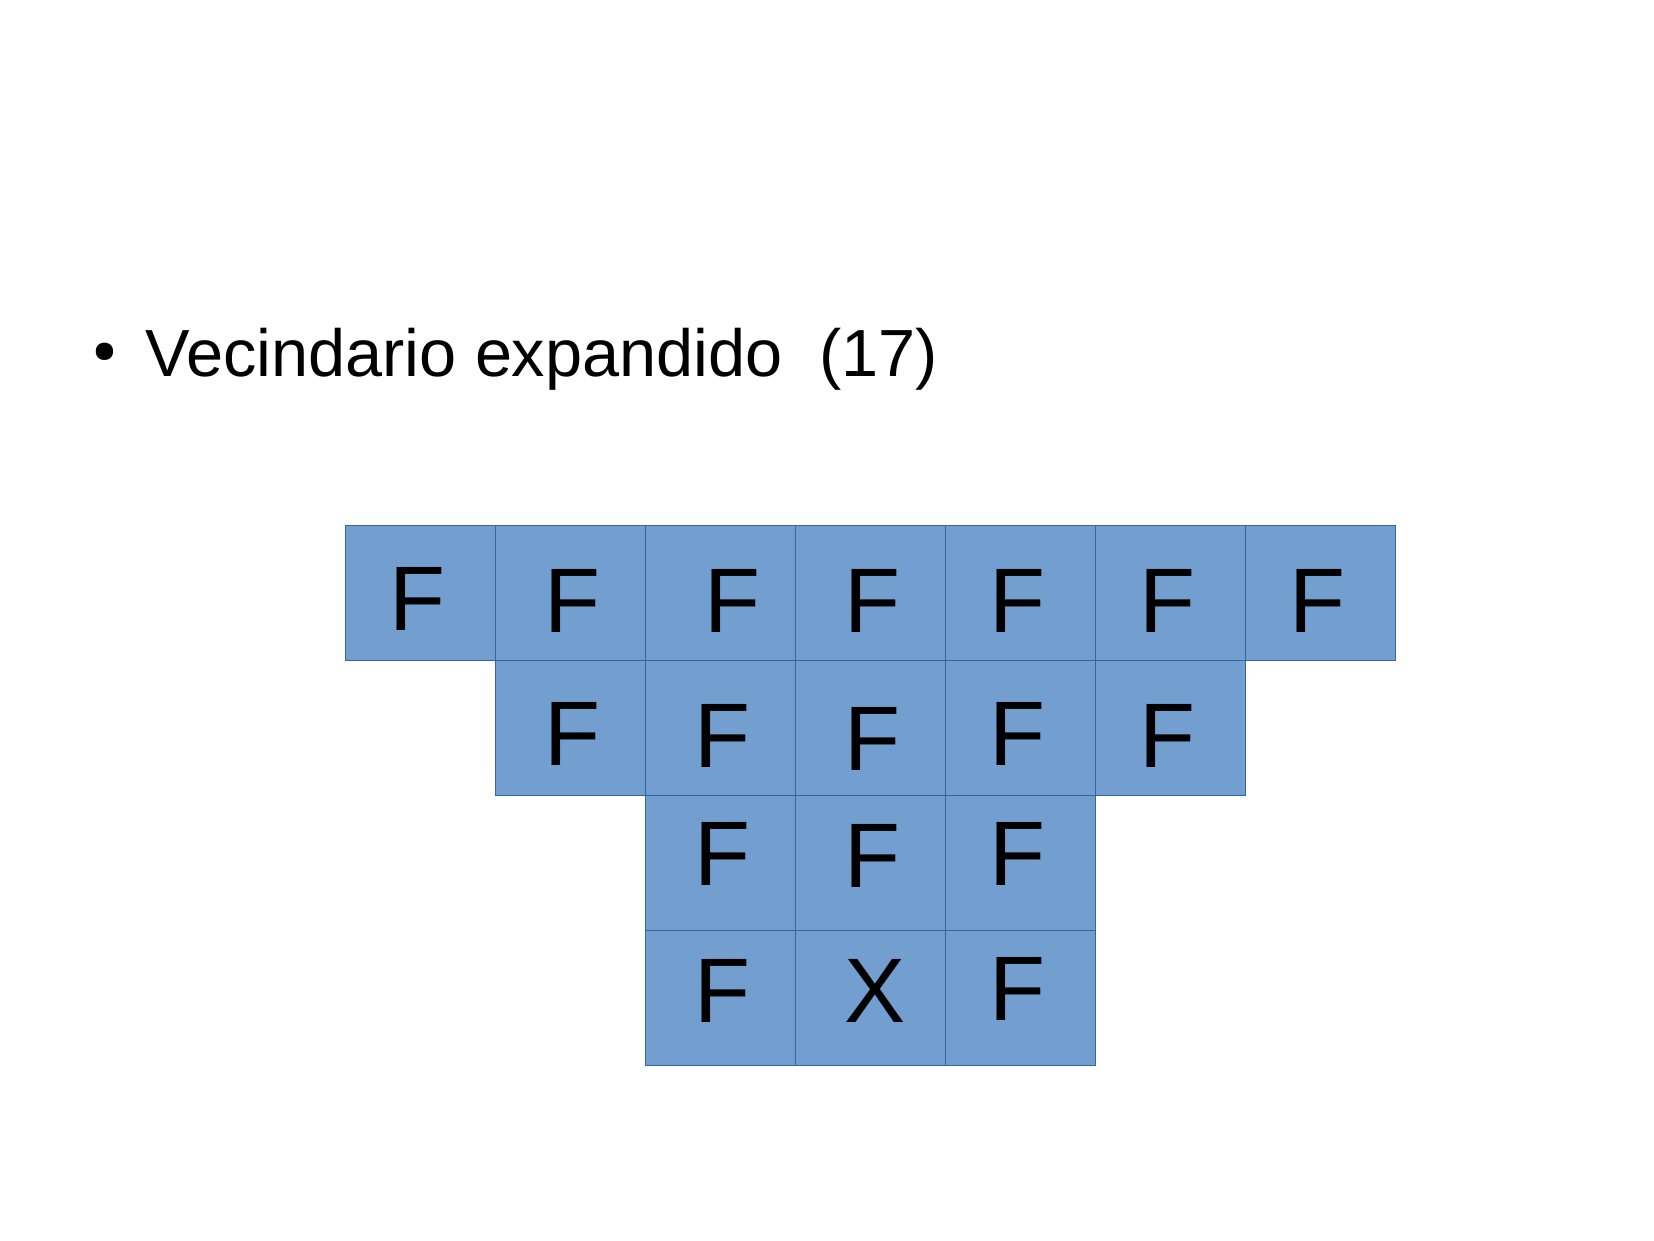

# Vecindario expandido (17)
F
F
F
F
F
F
F
F
F
F
F
F
F
F
F
F
F
F
X